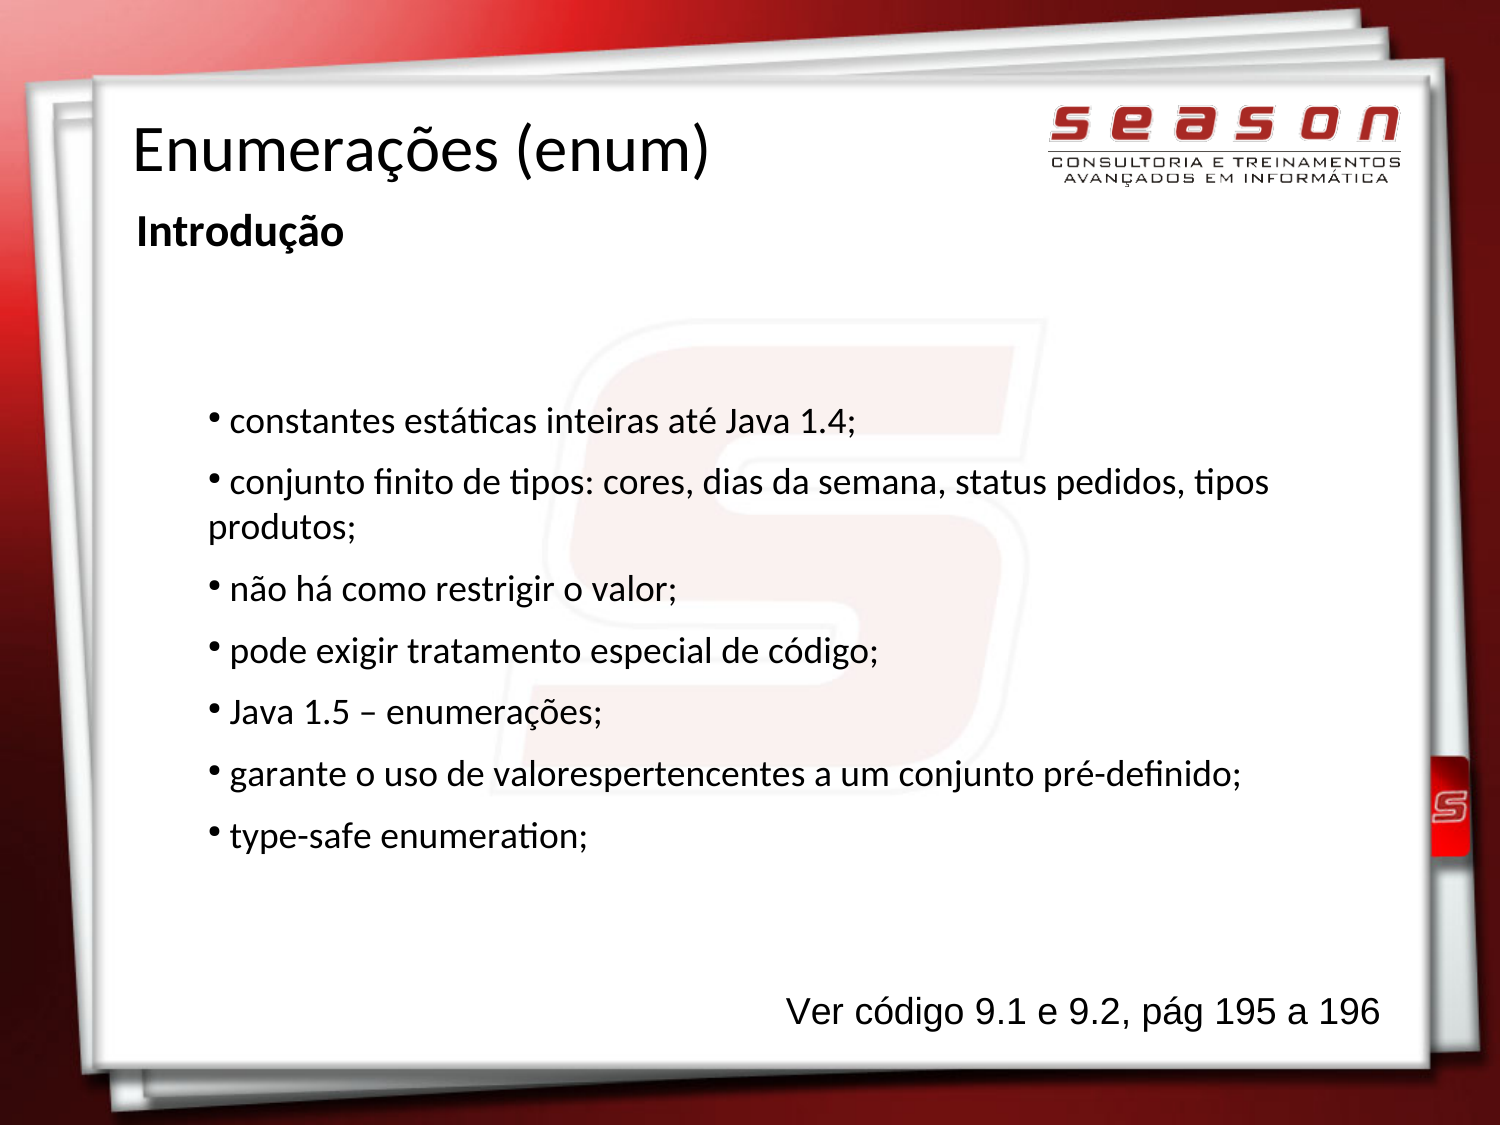

# Enumerações (enum)
Introdução
 constantes estáticas inteiras até Java 1.4;
 conjunto finito de tipos: cores, dias da semana, status pedidos, tipos produtos;
 não há como restrigir o valor;
 pode exigir tratamento especial de código;
 Java 1.5 – enumerações;
 garante o uso de valorespertencentes a um conjunto pré-definido;
 type-safe enumeration;
Ver código 9.1 e 9.2, pág 195 a 196